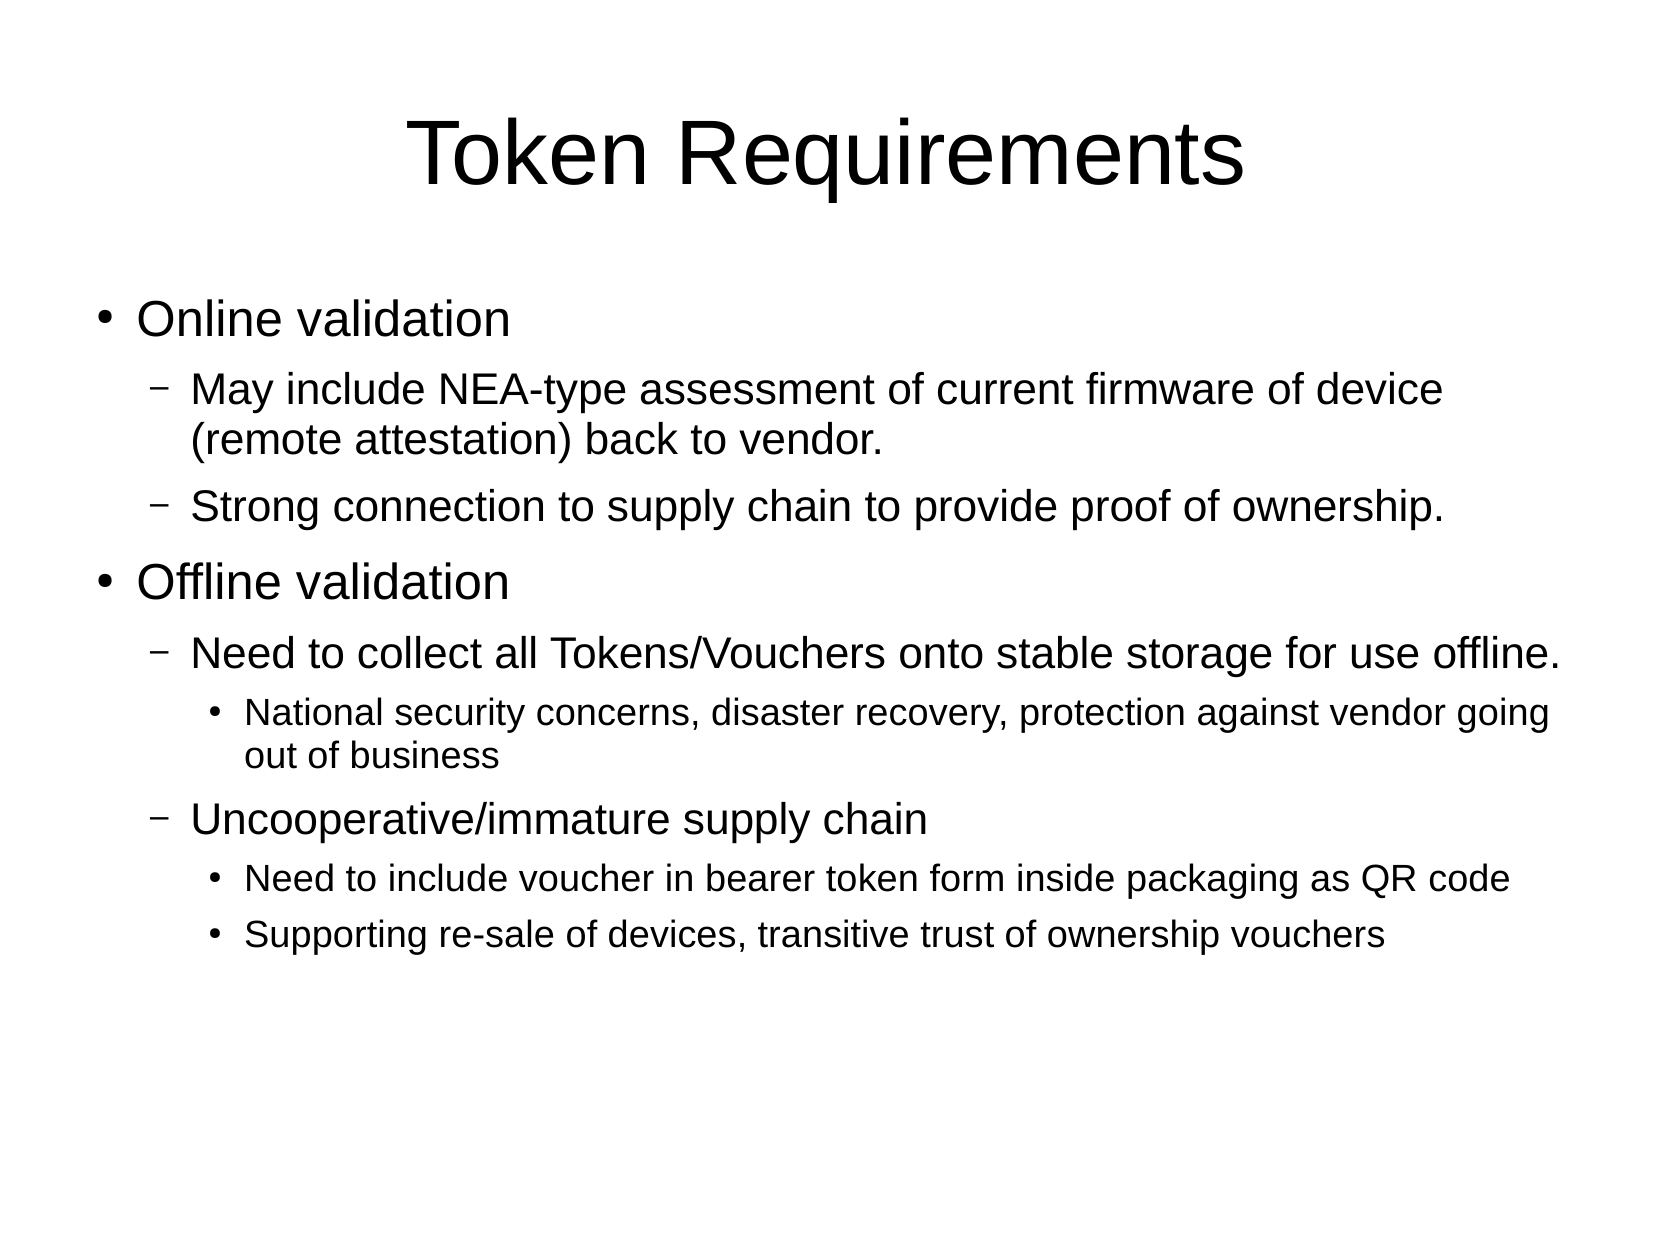

# Token Requirements
Online validation
May include NEA-type assessment of current firmware of device (remote attestation) back to vendor.
Strong connection to supply chain to provide proof of ownership.
Offline validation
Need to collect all Tokens/Vouchers onto stable storage for use offline.
National security concerns, disaster recovery, protection against vendor going out of business
Uncooperative/immature supply chain
Need to include voucher in bearer token form inside packaging as QR code
Supporting re-sale of devices, transitive trust of ownership vouchers